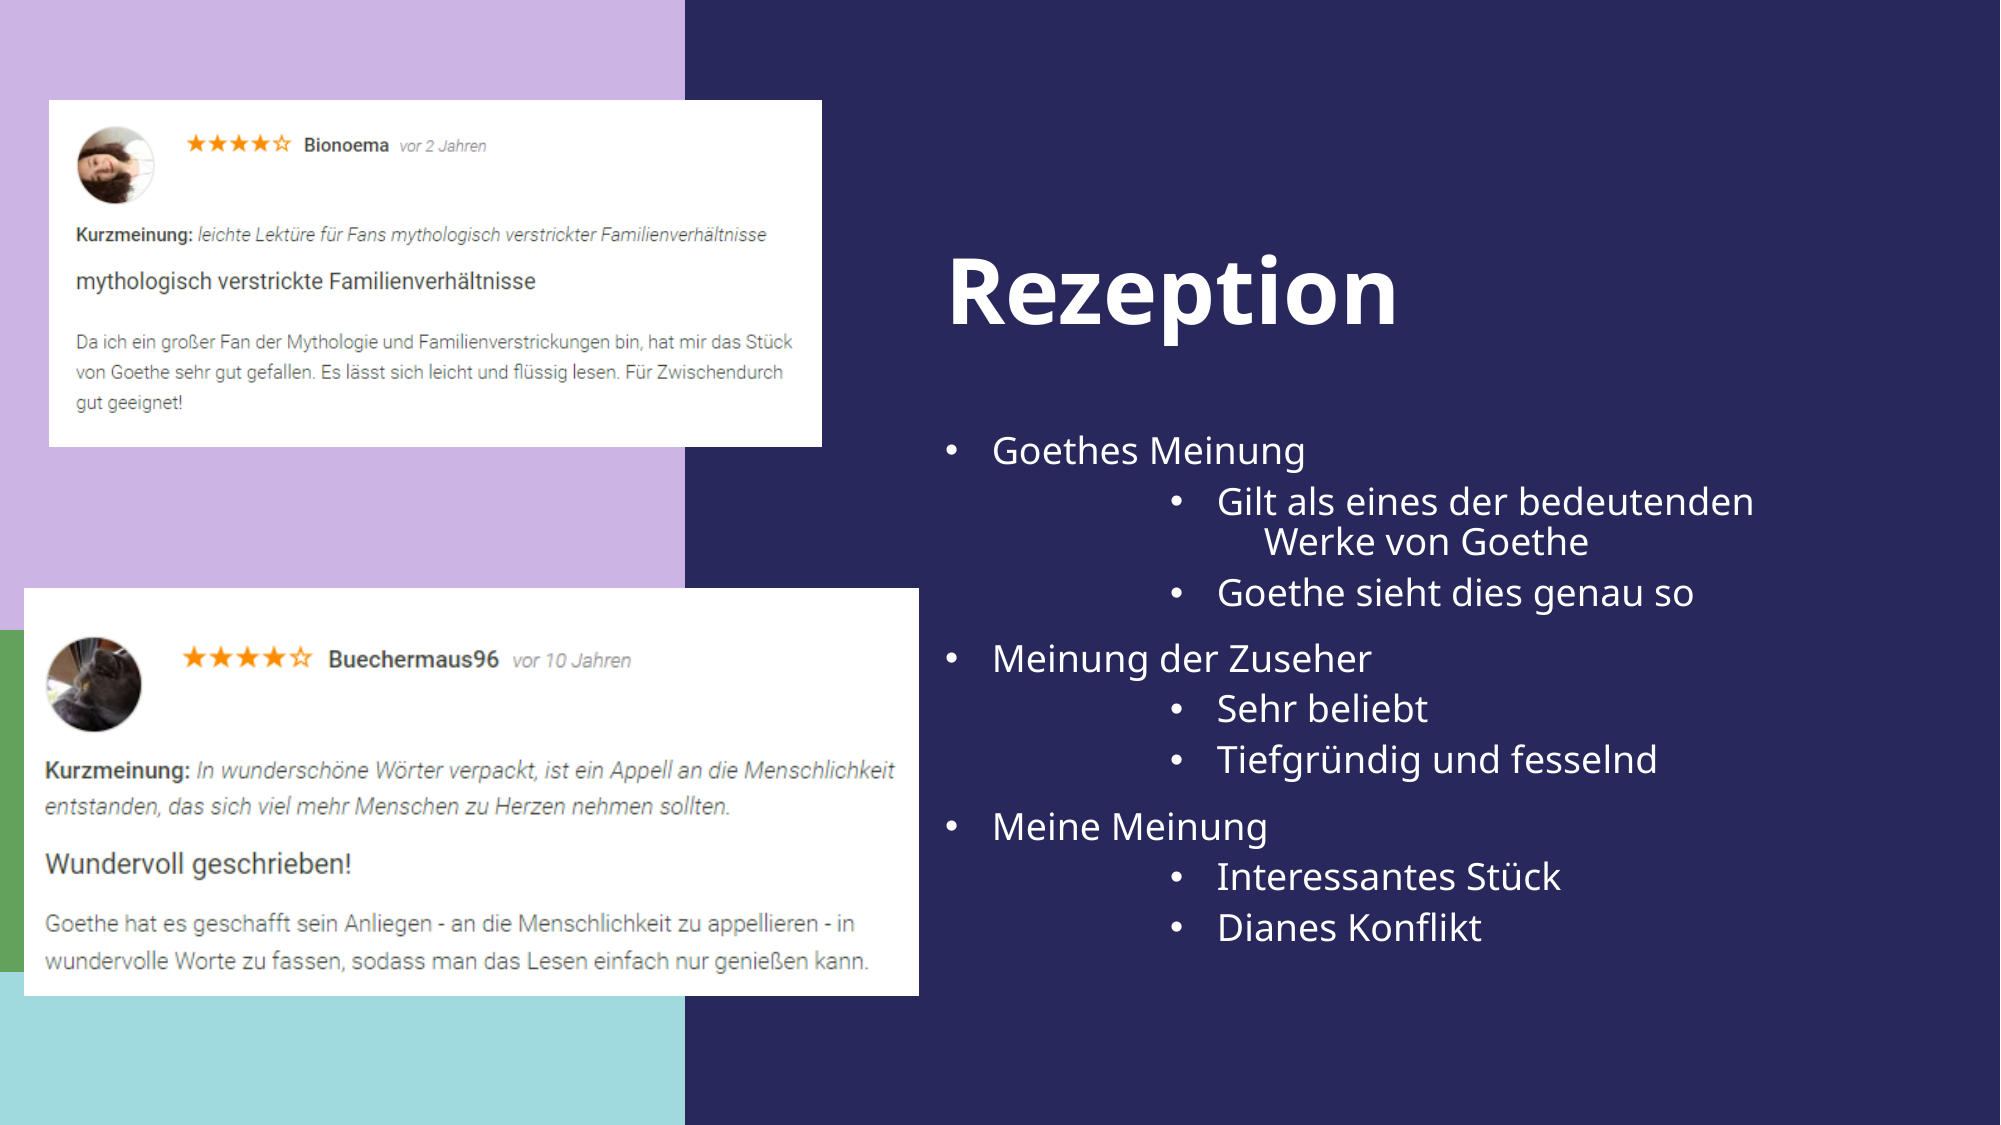

# Rezeption
Goethes Meinung
Gilt als eines der bedeutenden Werke von Goethe
Goethe sieht dies genau so
Meinung der Zuseher
Sehr beliebt
Tiefgründig und fesselnd
Meine Meinung
Interessantes Stück
Dianes Konflikt